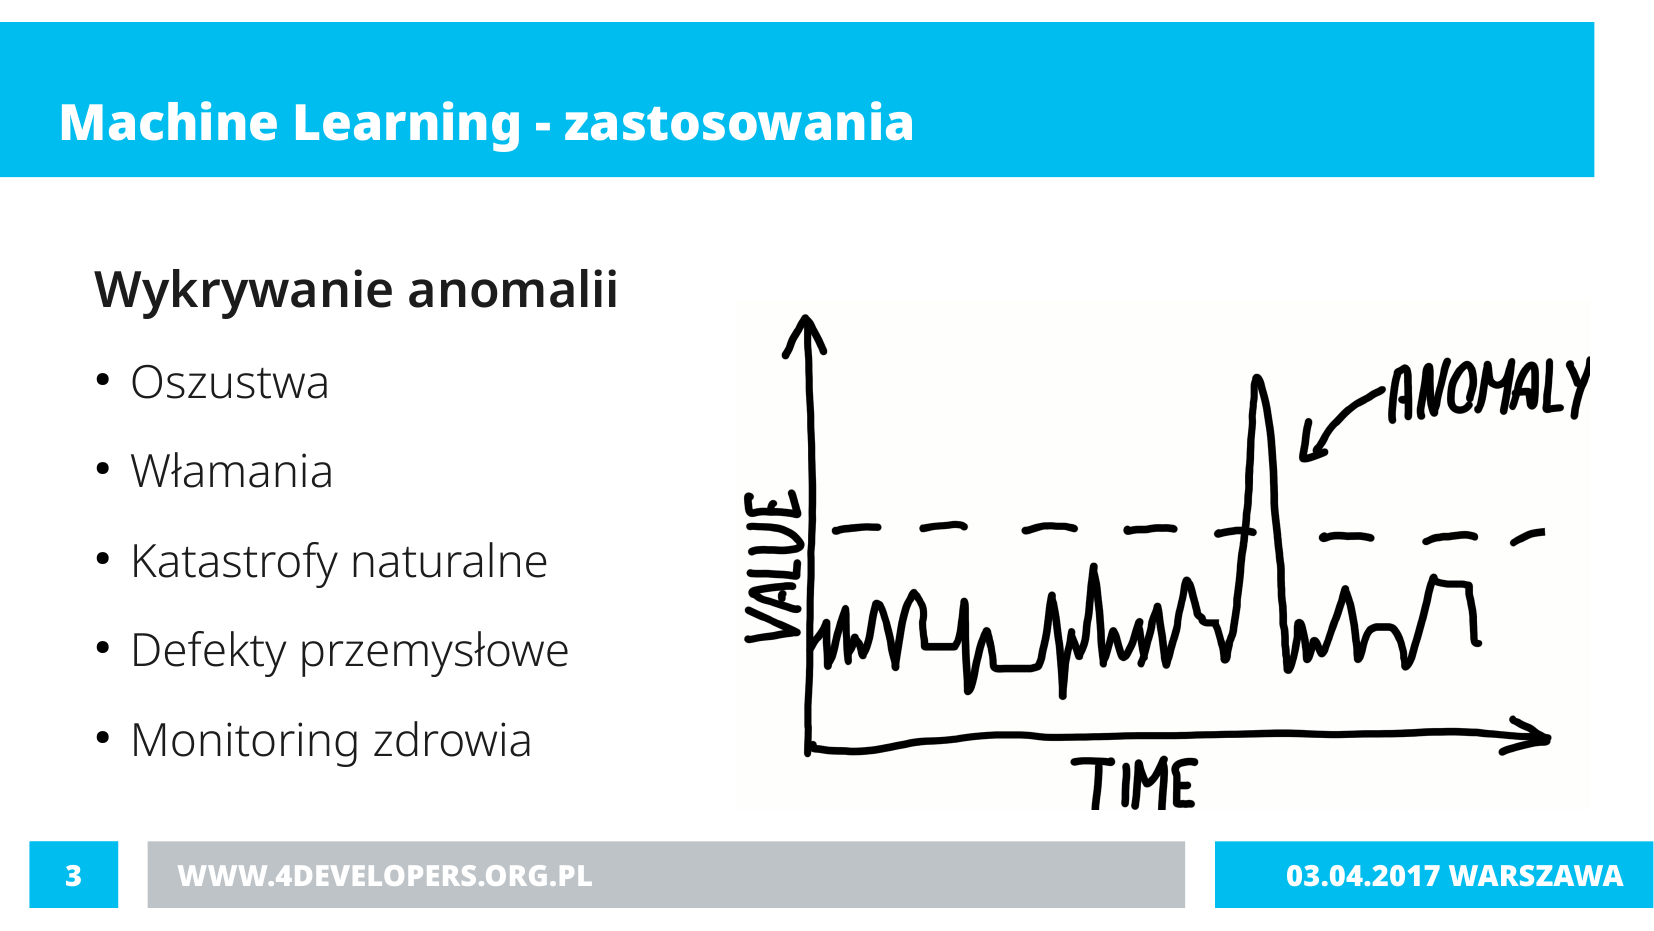

# Machine Learning - zastosowania
Wykrywanie anomalii
Oszustwa
Włamania
Katastrofy naturalne
Defekty przemysłowe
Monitoring zdrowia
3
WWW.4DEVELOPERS.ORG.PL
03.04.2017 WARSZAWA